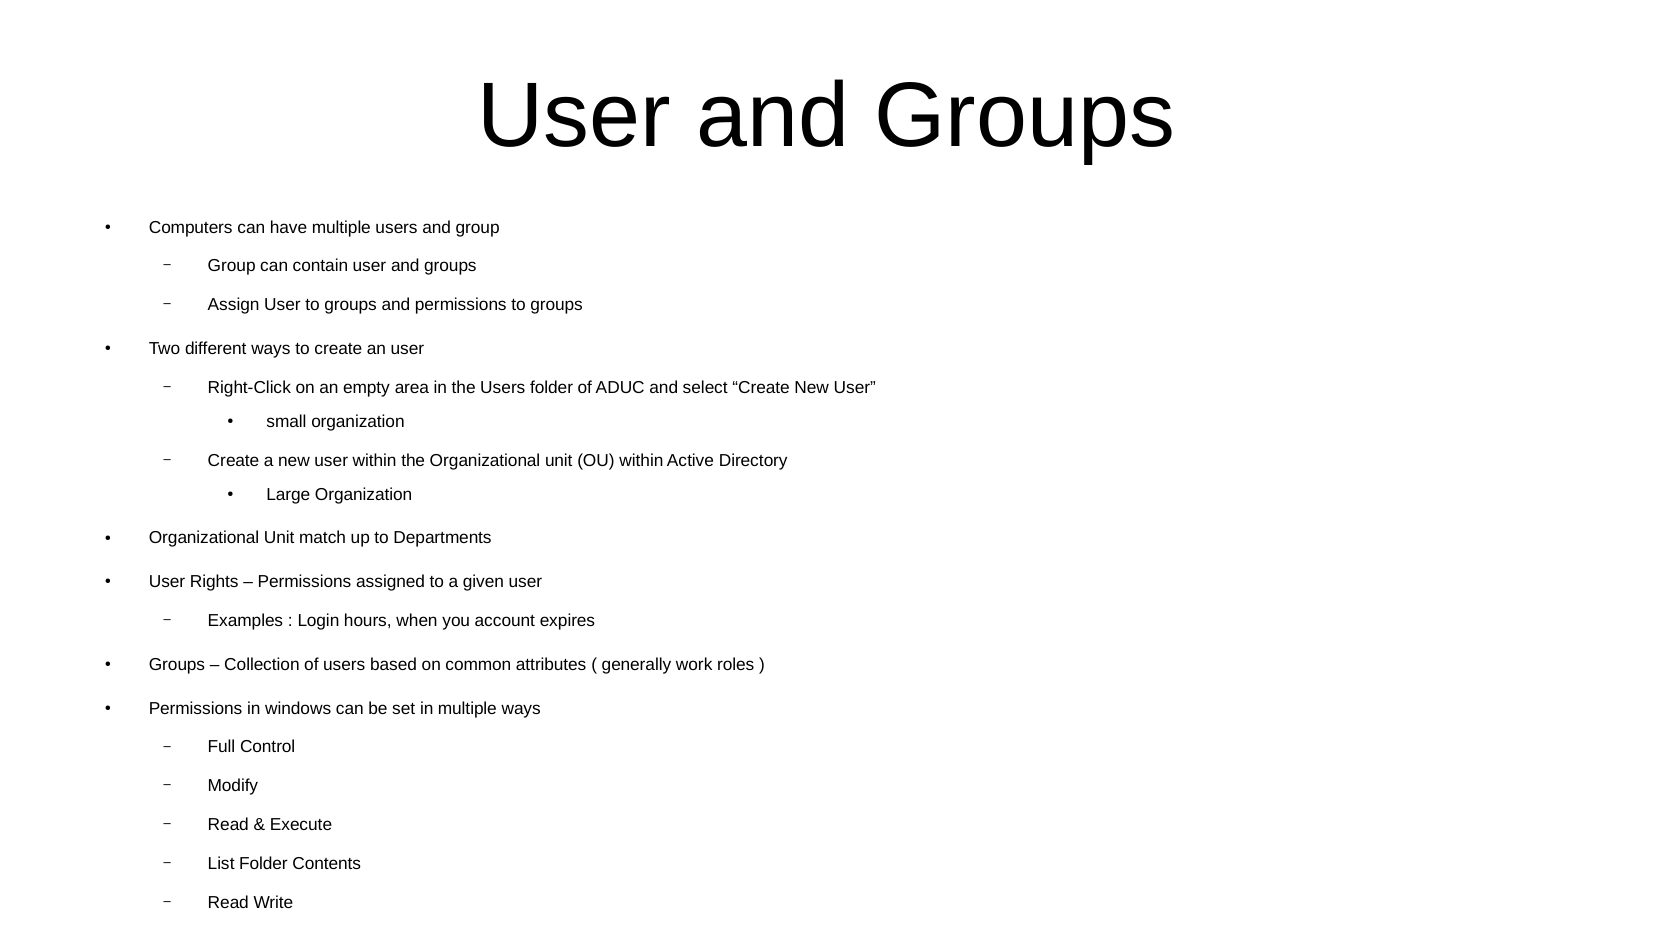

# User and Groups
Computers can have multiple users and group
Group can contain user and groups
Assign User to groups and permissions to groups
Two different ways to create an user
Right-Click on an empty area in the Users folder of ADUC and select “Create New User”
small organization
Create a new user within the Organizational unit (OU) within Active Directory
Large Organization
Organizational Unit match up to Departments
User Rights – Permissions assigned to a given user
Examples : Login hours, when you account expires
Groups – Collection of users based on common attributes ( generally work roles )
Permissions in windows can be set in multiple ways
Full Control
Modify
Read & Execute
List Folder Contents
Read Write